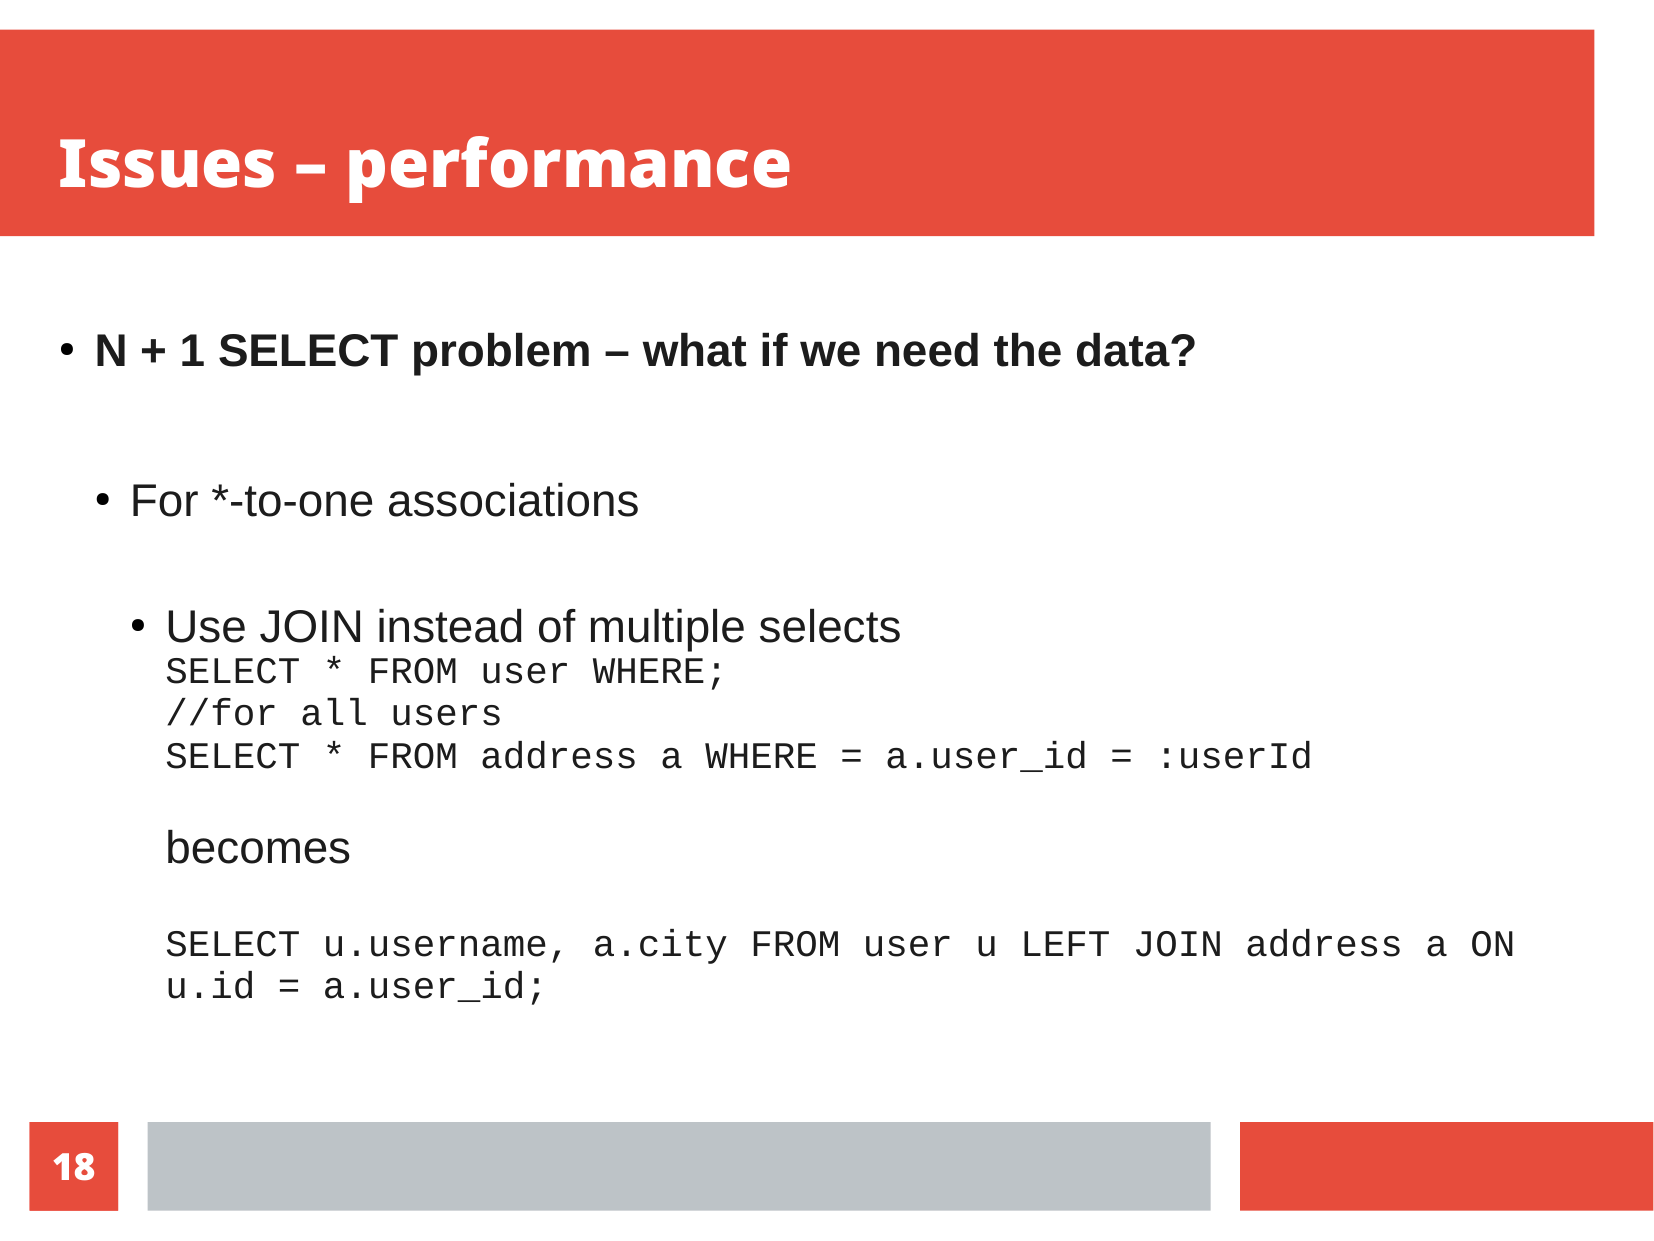

# Issues – performance
N + 1 SELECT problem – what if we need the data?
For *-to-one associations
Use JOIN instead of multiple selects
SELECT * FROM user WHERE;
//for all users
SELECT * FROM address a WHERE = a.user_id = :userId
becomes
SELECT u.username, a.city FROM user u LEFT JOIN address a ON u.id = a.user_id;
18